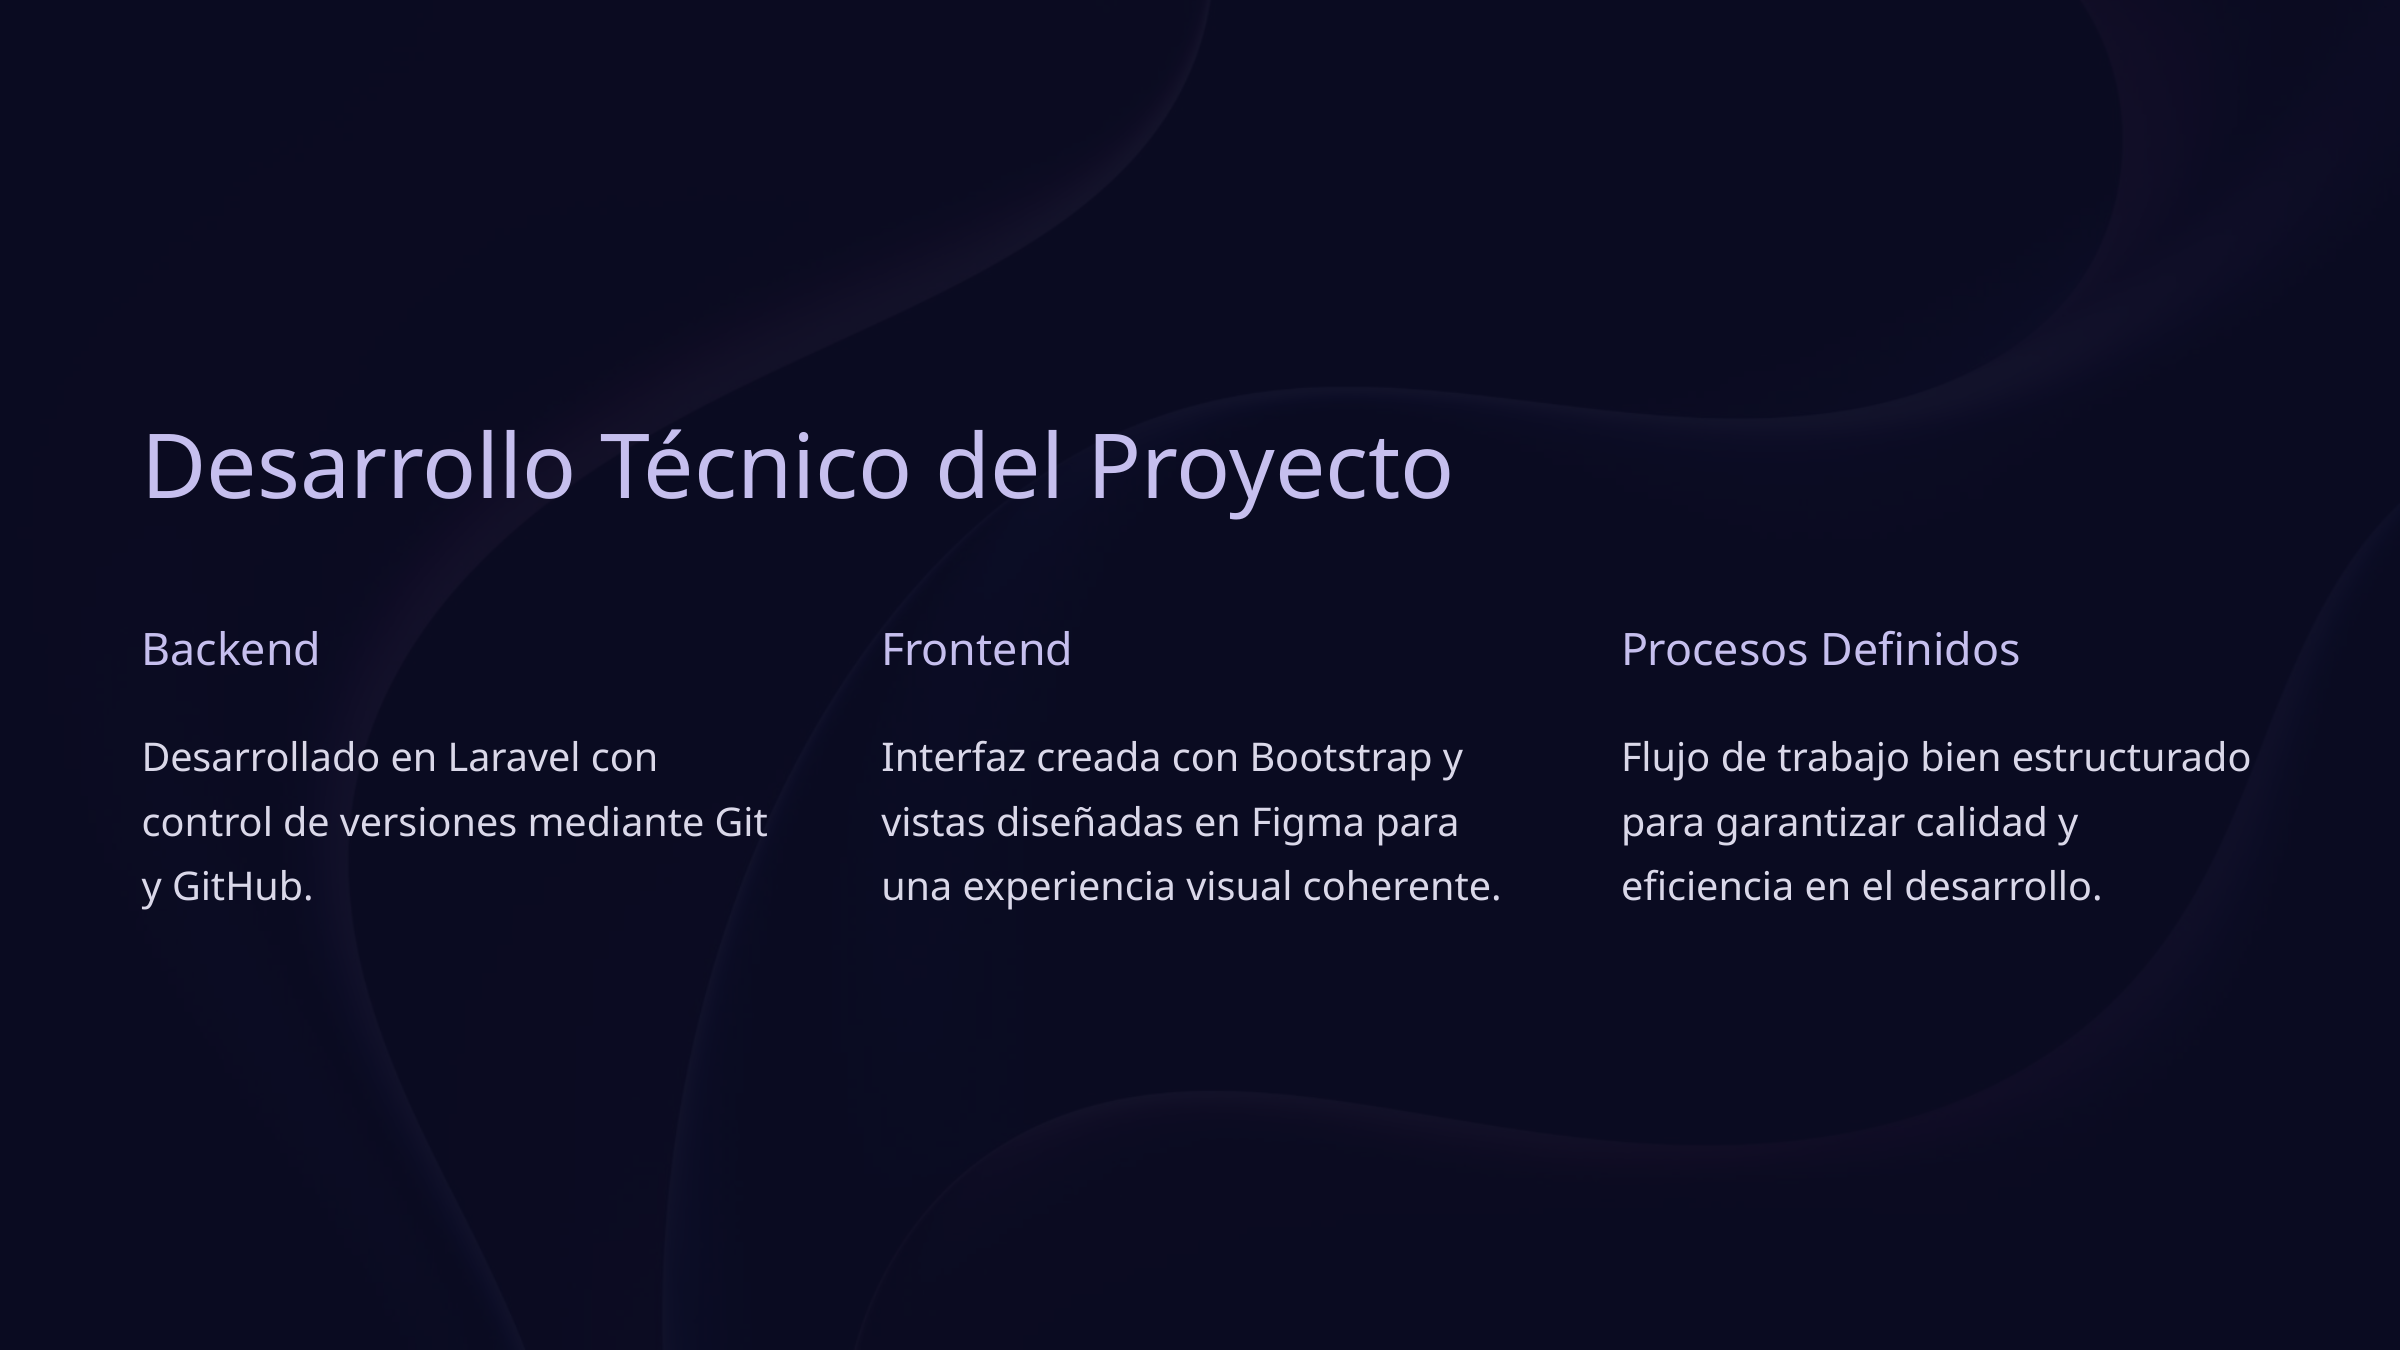

Desarrollo Técnico del Proyecto
Backend
Frontend
Procesos Definidos
Desarrollado en Laravel con control de versiones mediante Git y GitHub.
Interfaz creada con Bootstrap y vistas diseñadas en Figma para una experiencia visual coherente.
Flujo de trabajo bien estructurado para garantizar calidad y eficiencia en el desarrollo.